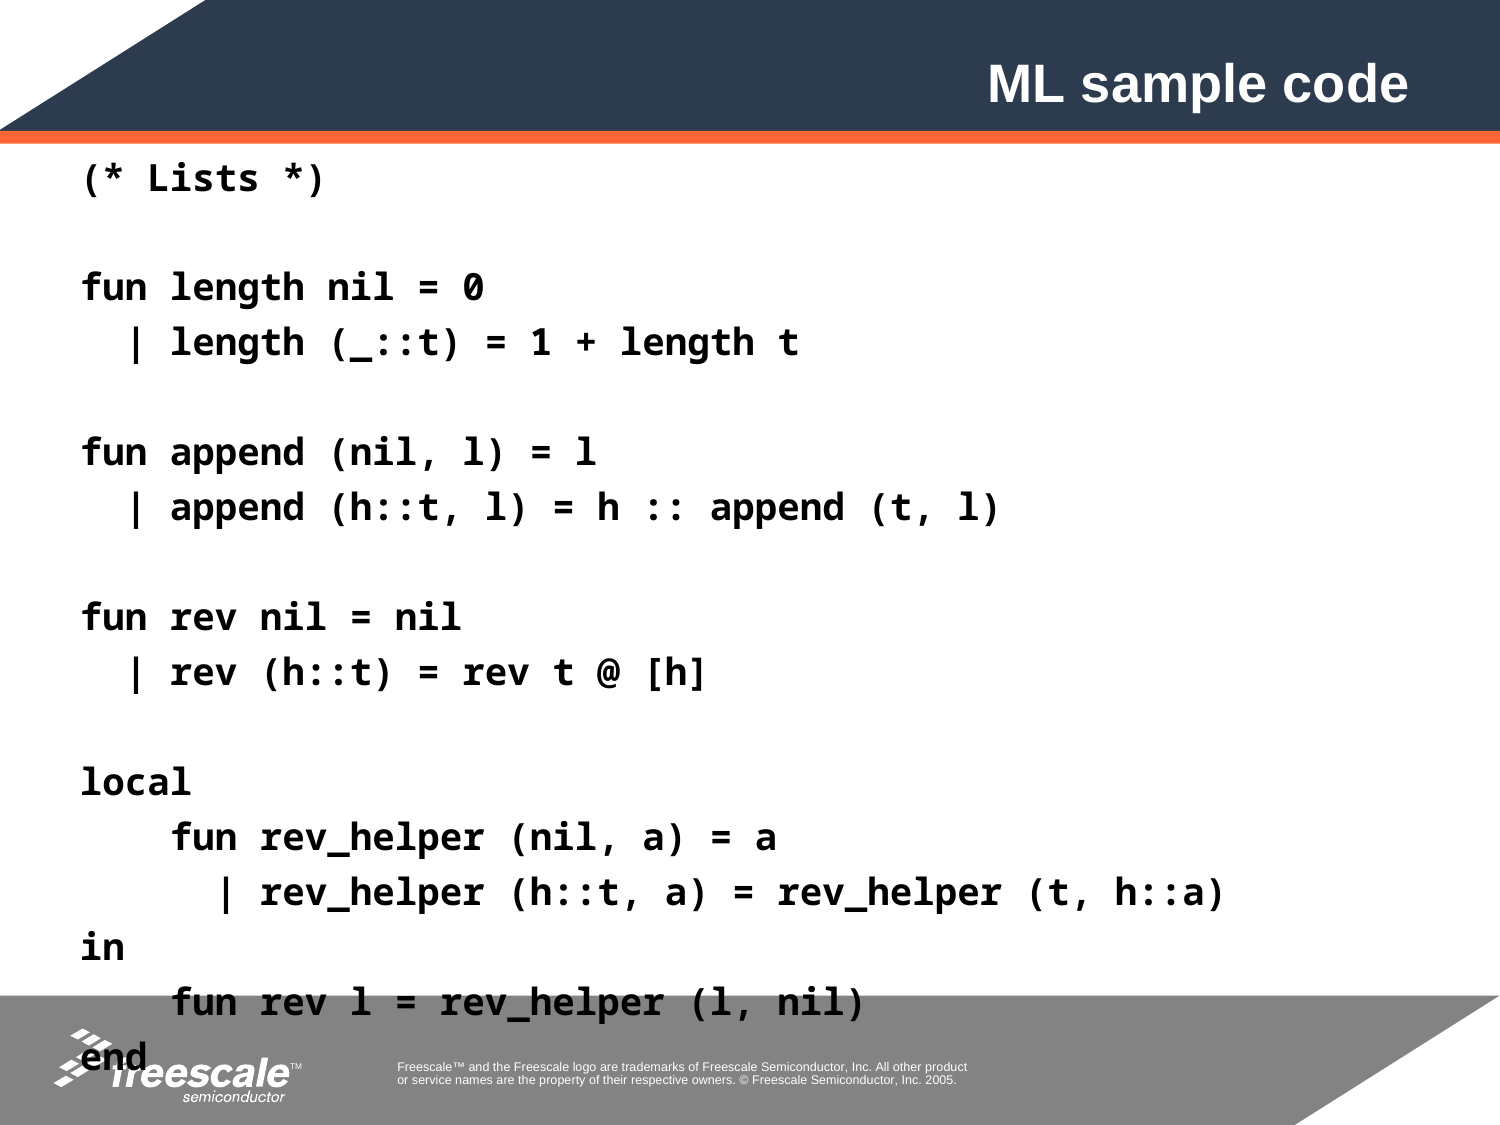

# ML sample code
(* Lists *)
fun length nil = 0
 | length (_::t) = 1 + length t
fun append (nil, l) = l
 | append (h::t, l) = h :: append (t, l)
fun rev nil = nil
 | rev (h::t) = rev t @ [h]
local
 fun rev_helper (nil, a) = a
 | rev_helper (h::t, a) = rev_helper (t, h::a)
in
 fun rev l = rev_helper (l, nil)
end